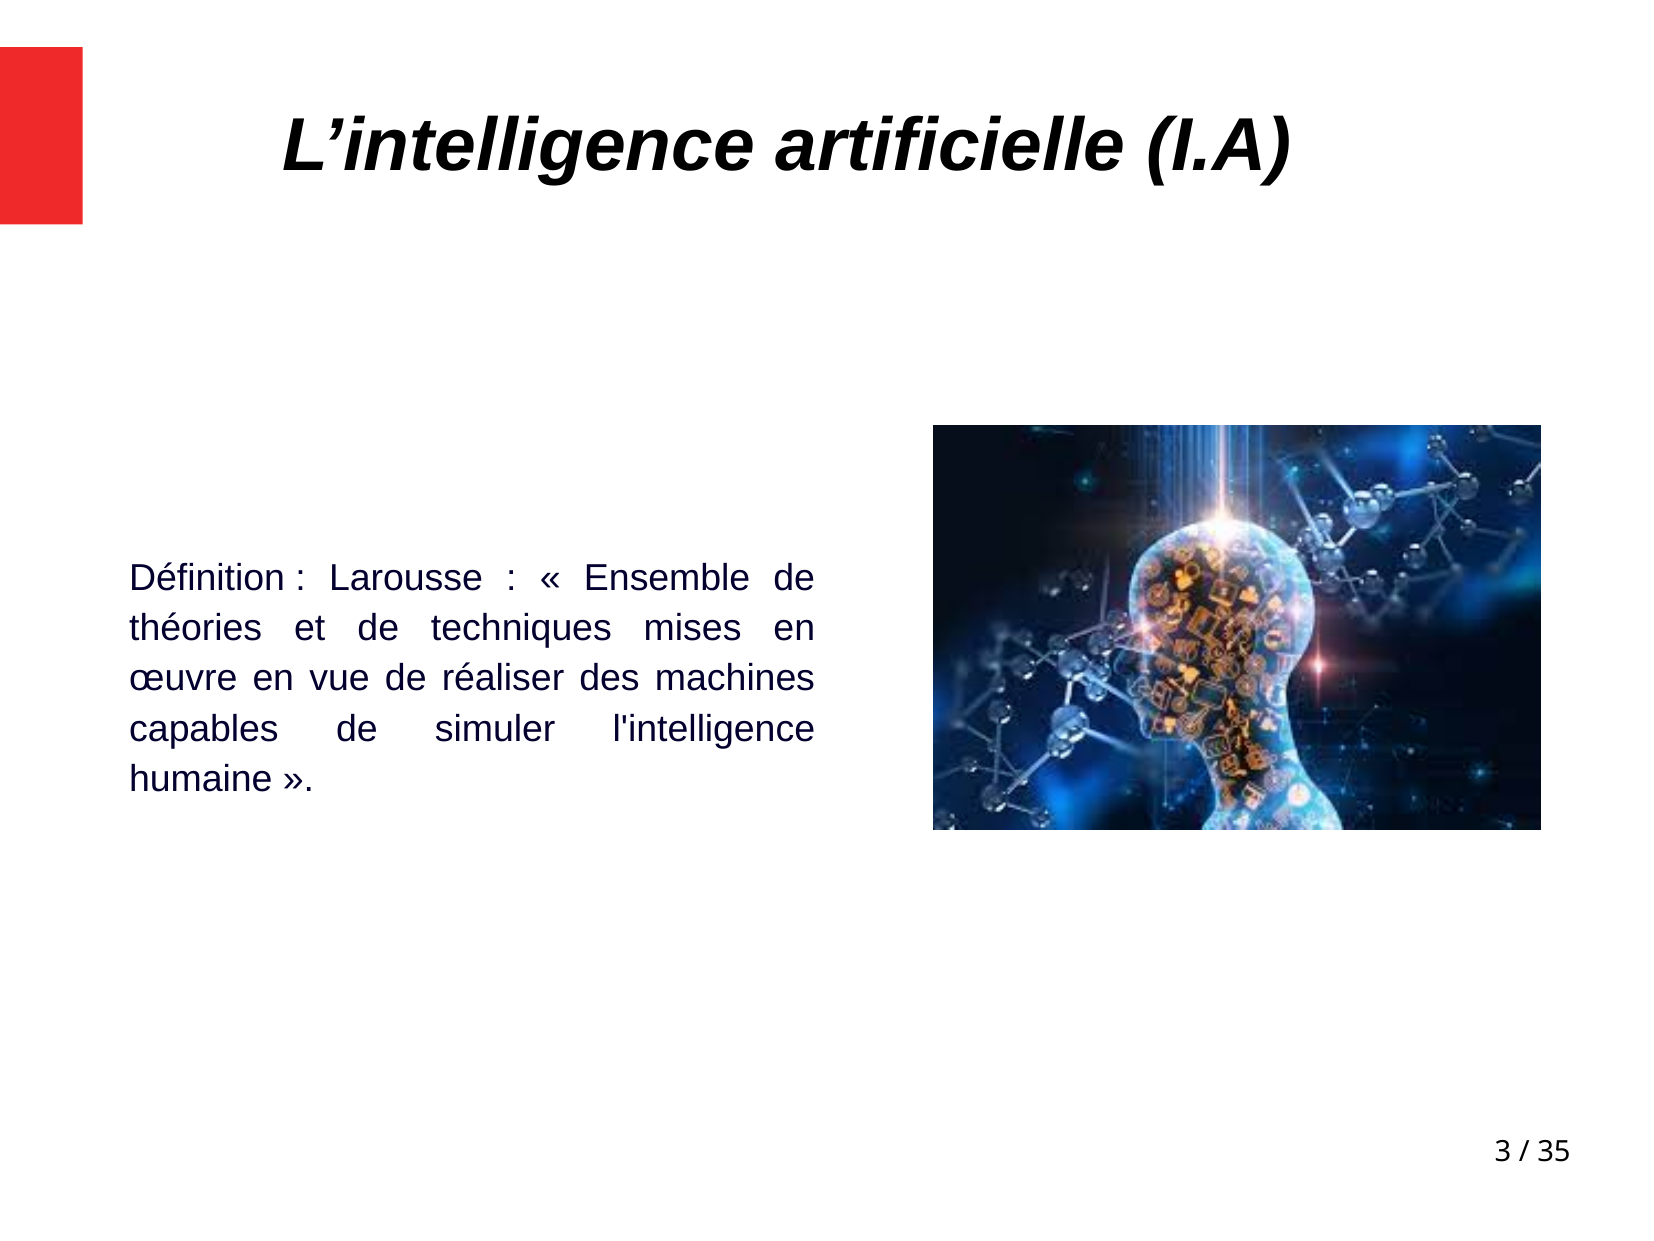

# L’intelligence artificielle (I.A)
Définition : Larousse : « Ensemble de théories et de techniques mises en œuvre en vue de réaliser des machines capables de simuler l'intelligence humaine ».
3